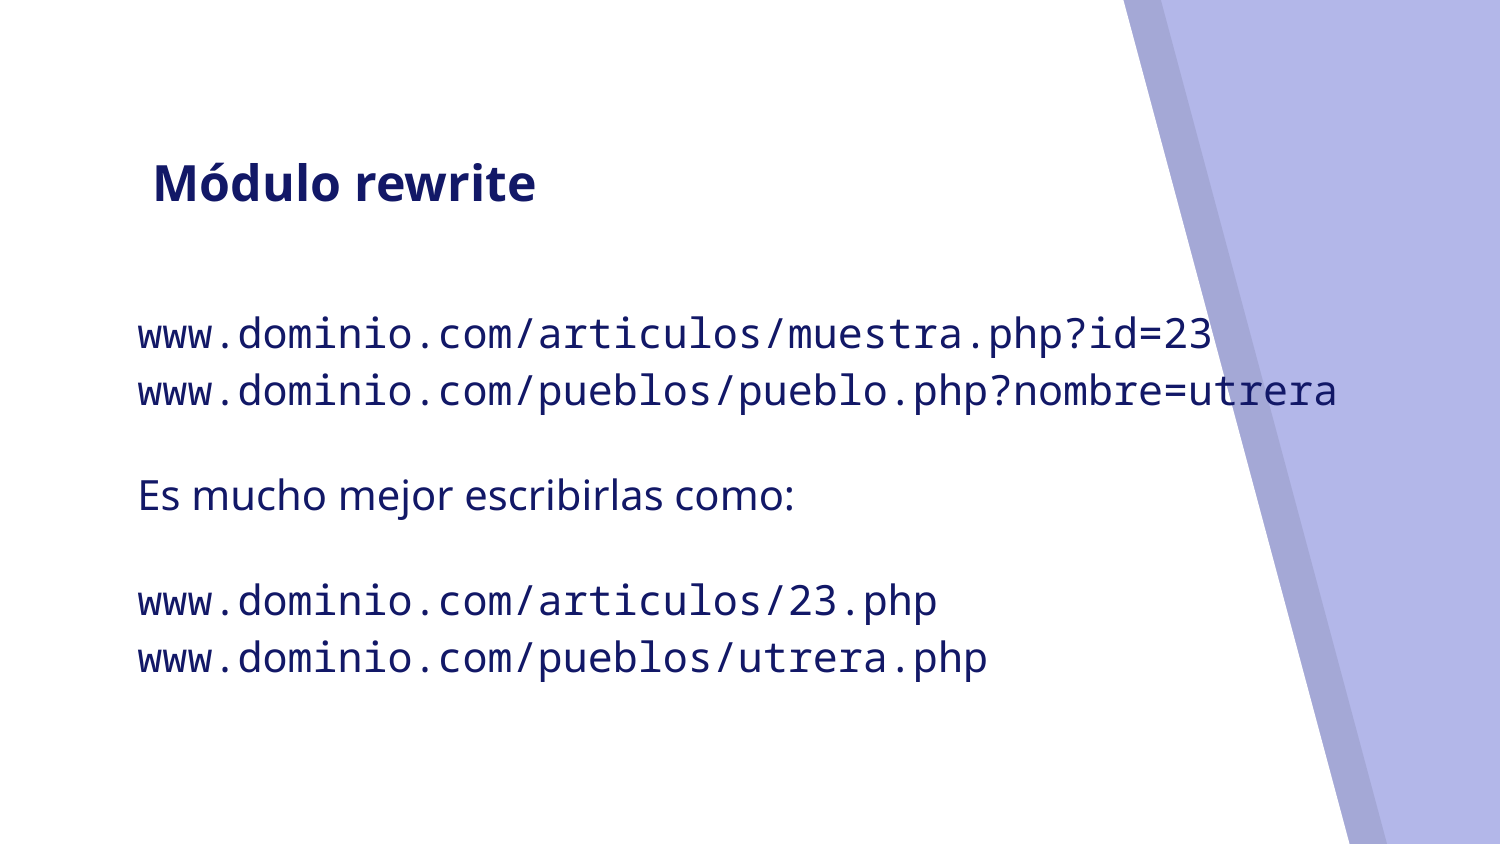

# Módulo rewrite
www.dominio.com/articulos/muestra.php?id=23
www.dominio.com/pueblos/pueblo.php?nombre=utrera
Es mucho mejor escribirlas como:
www.dominio.com/articulos/23.php
www.dominio.com/pueblos/utrera.php